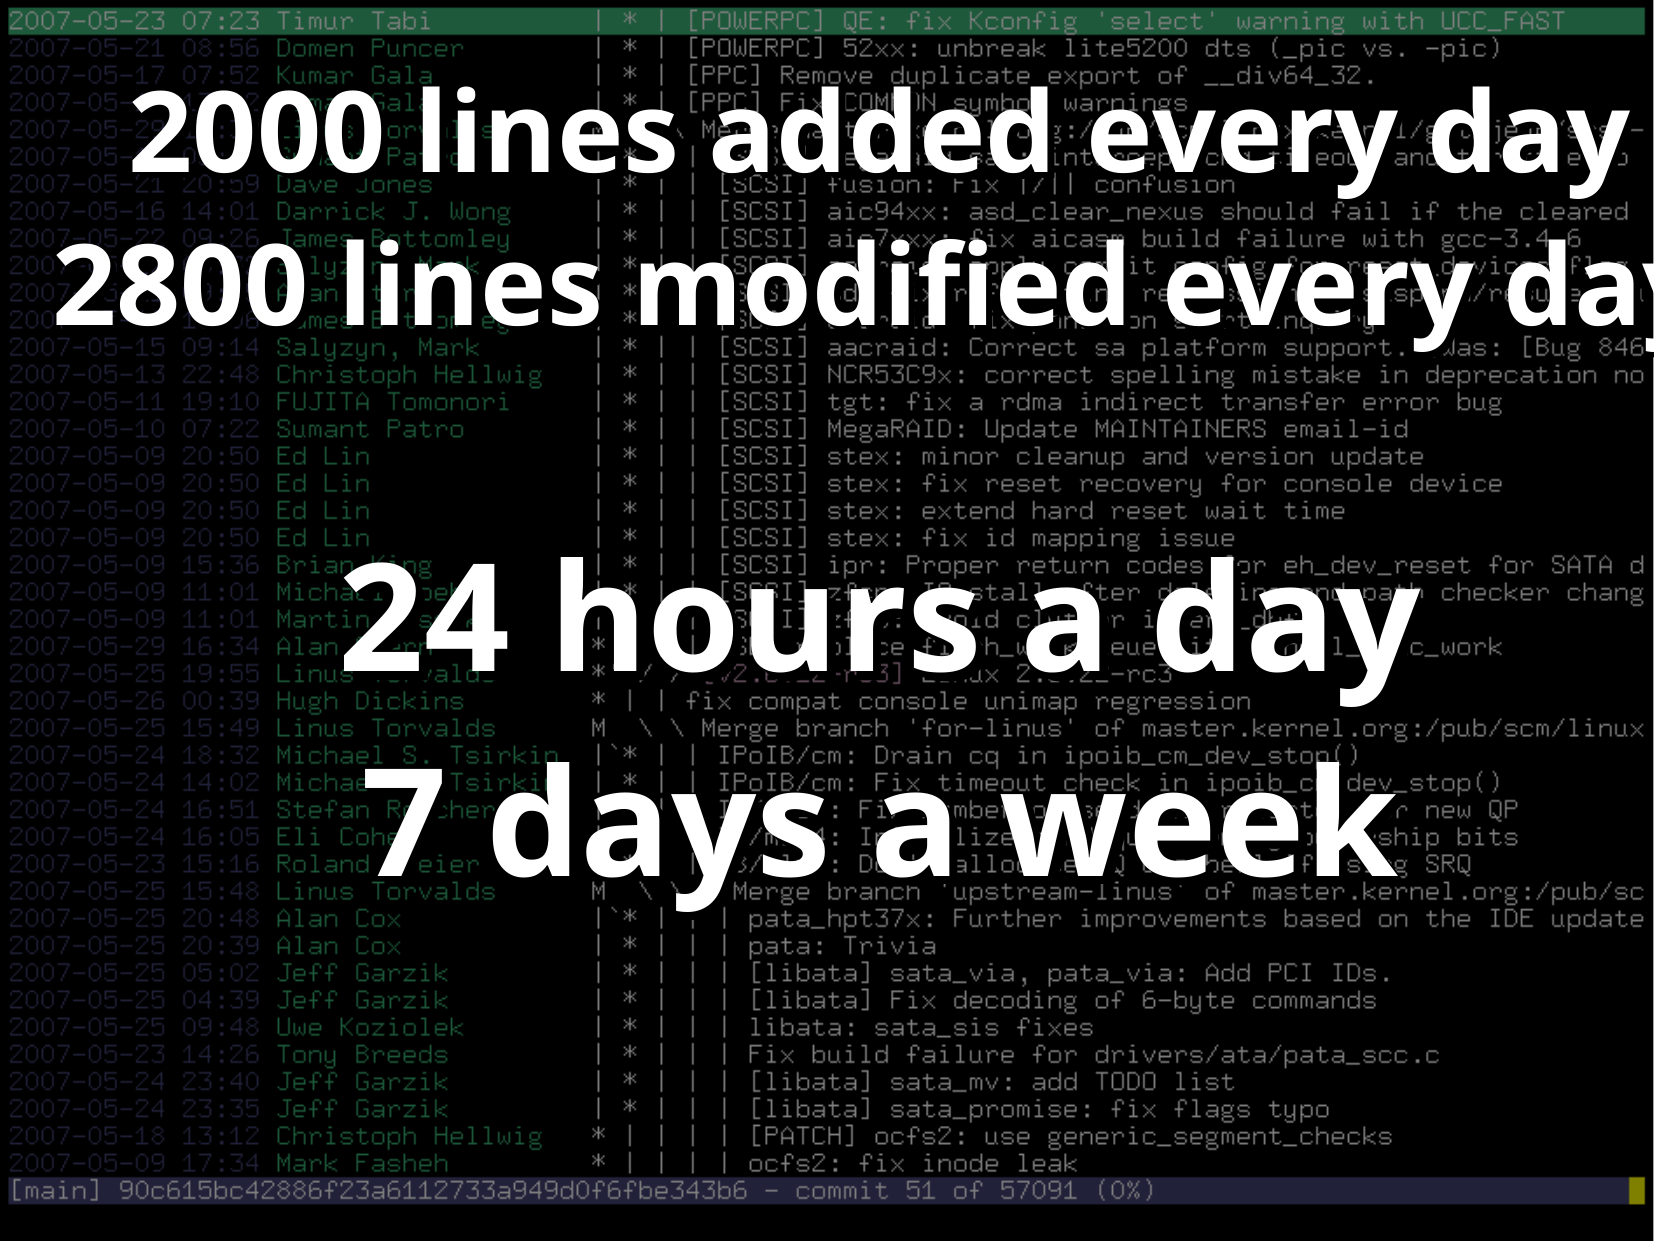

2000 lines added every day
2800 lines modified every day
24 hours a day
7 days a week